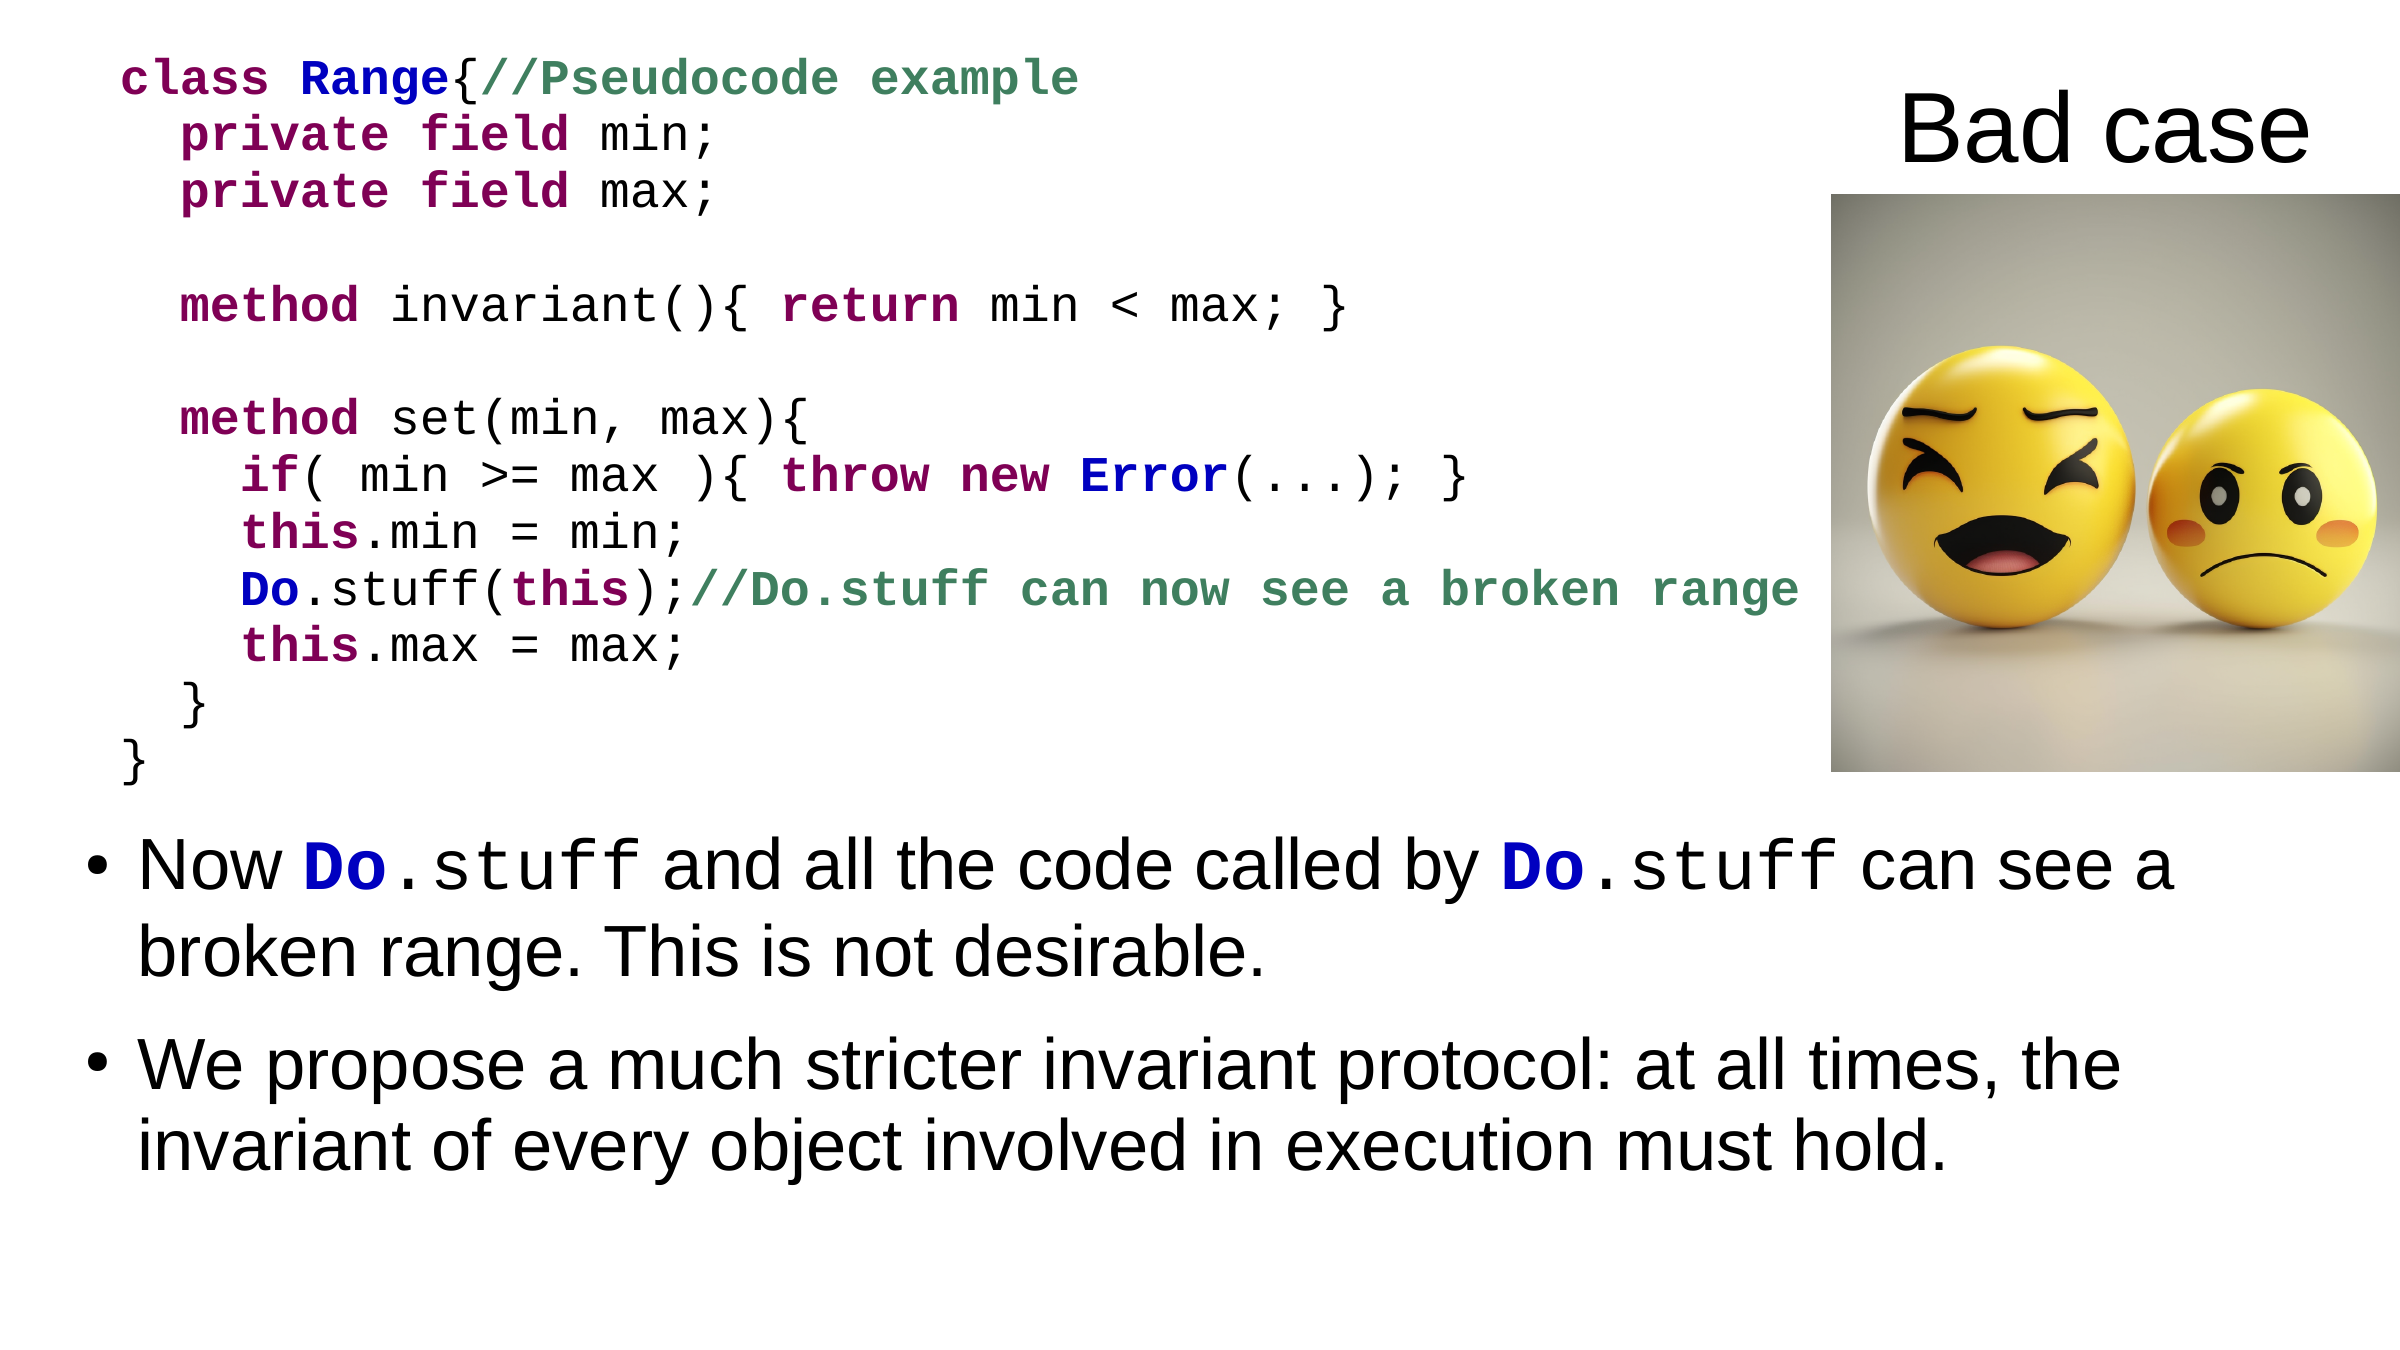

# Bad case
 class Range{//Pseudocode example
 private field min;
 private field max;
 method invariant(){ return min < max; }
 method set(min, max){
 if( min >= max ){ throw new Error(...); }
 this.min = min;
 Do.stuff(this);//Do.stuff can now see a broken range
 this.max = max;
 }
 }
Now Do.stuff and all the code called by Do.stuff can see a broken range. This is not desirable.
We propose a much stricter invariant protocol: at all times, the invariant of every object involved in execution must hold.